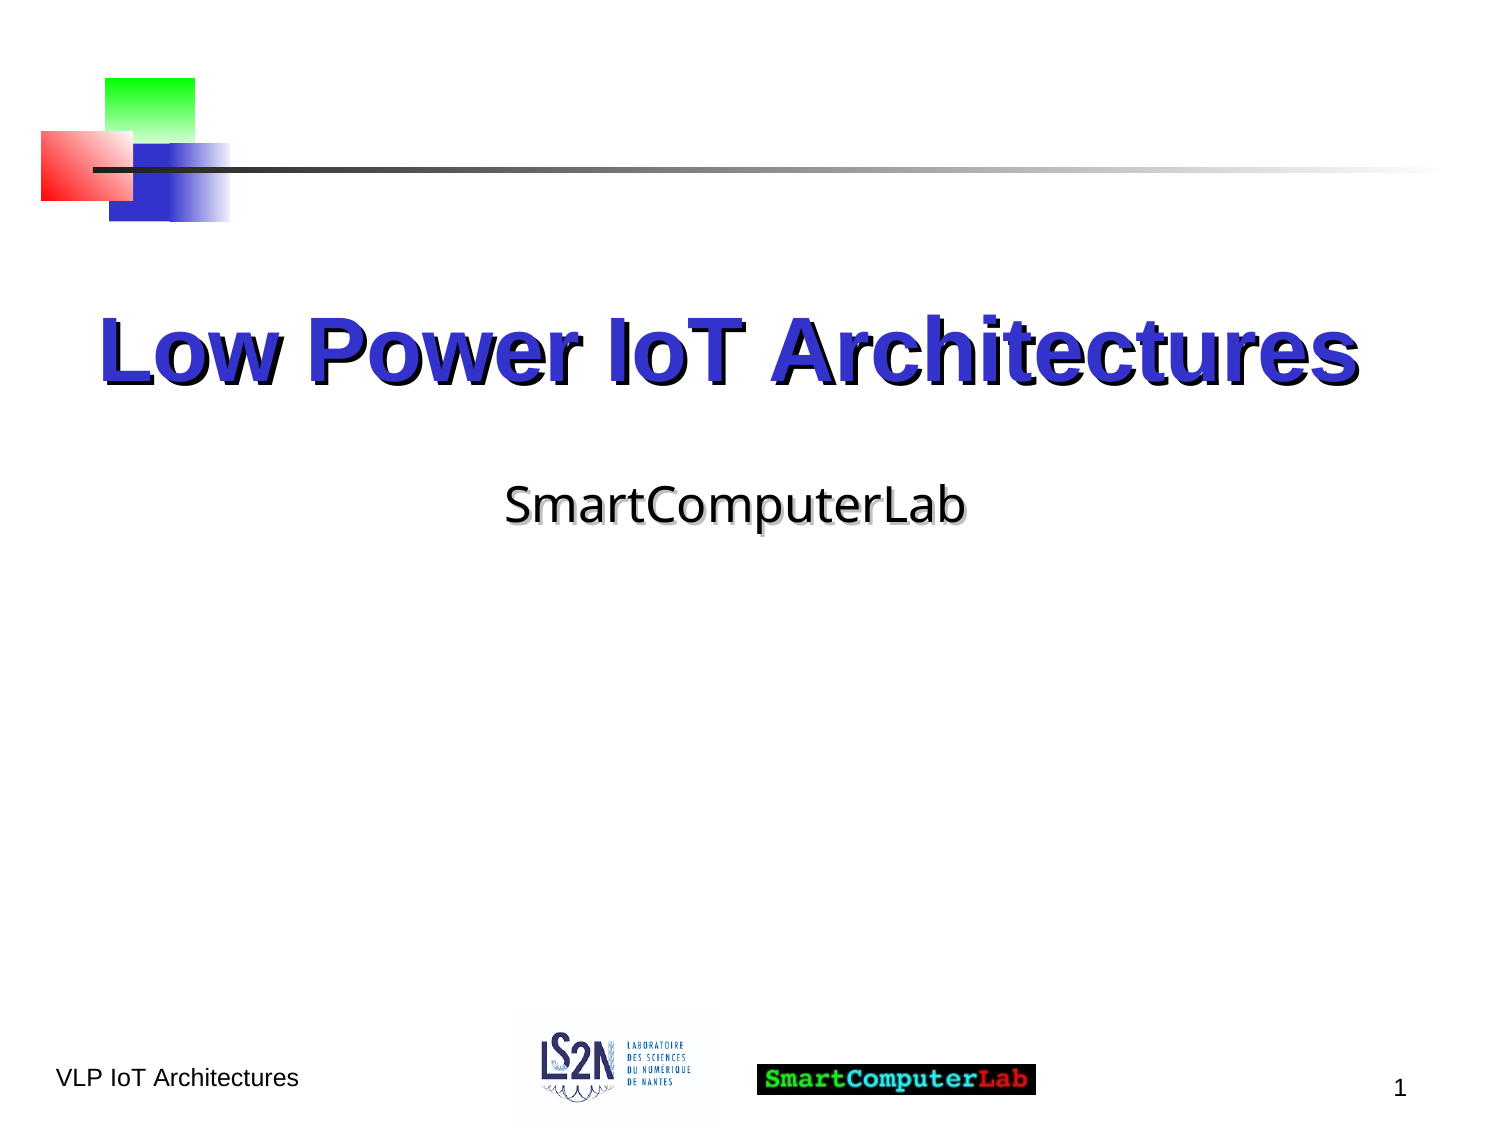

# Low Power IoT Architectures
SmartComputerLab
1